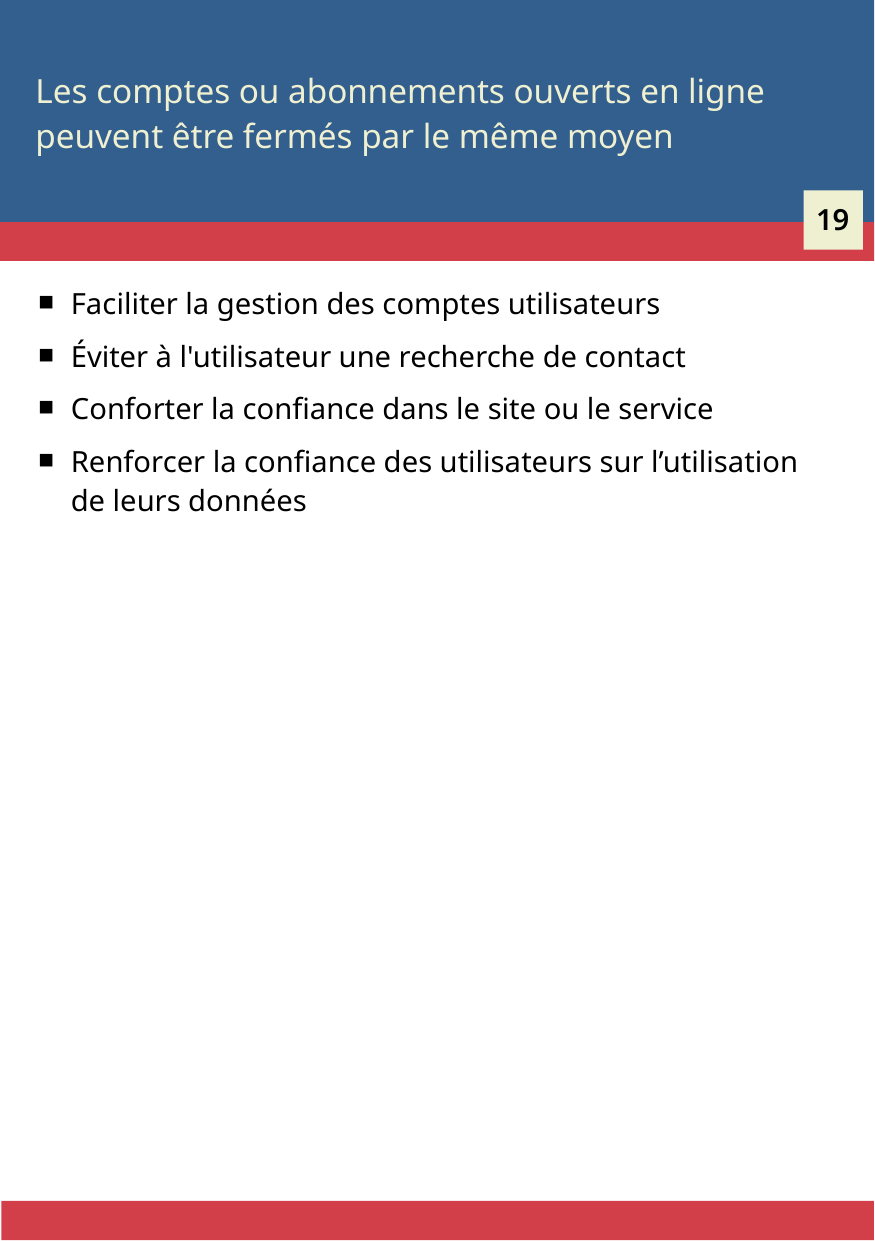

# Les comptes ou abonnements ouverts en ligne peuvent être fermés par le même moyen
19
Faciliter la gestion des comptes utilisateurs
Éviter à l'utilisateur une recherche de contact
Conforter la confiance dans le site ou le service
Renforcer la confiance des utilisateurs sur l’utilisation de leurs données